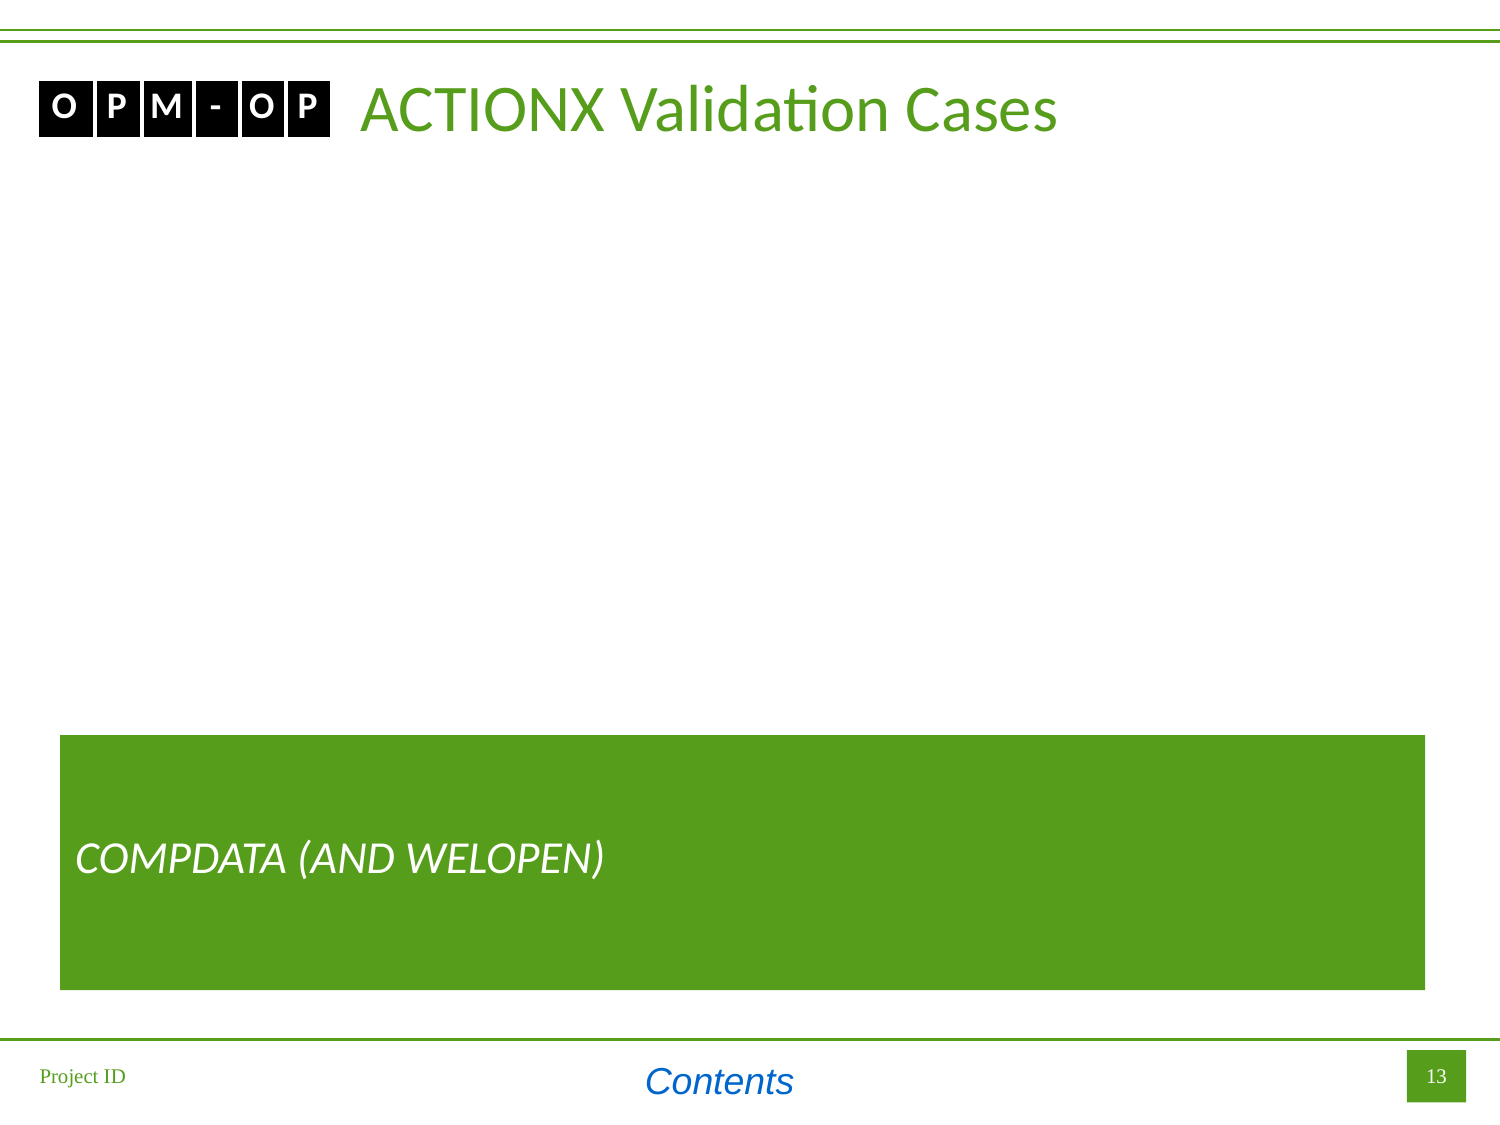

# ACTIONX Validation Cases
COMPDATA (and WELOPEN)
Project ID
13